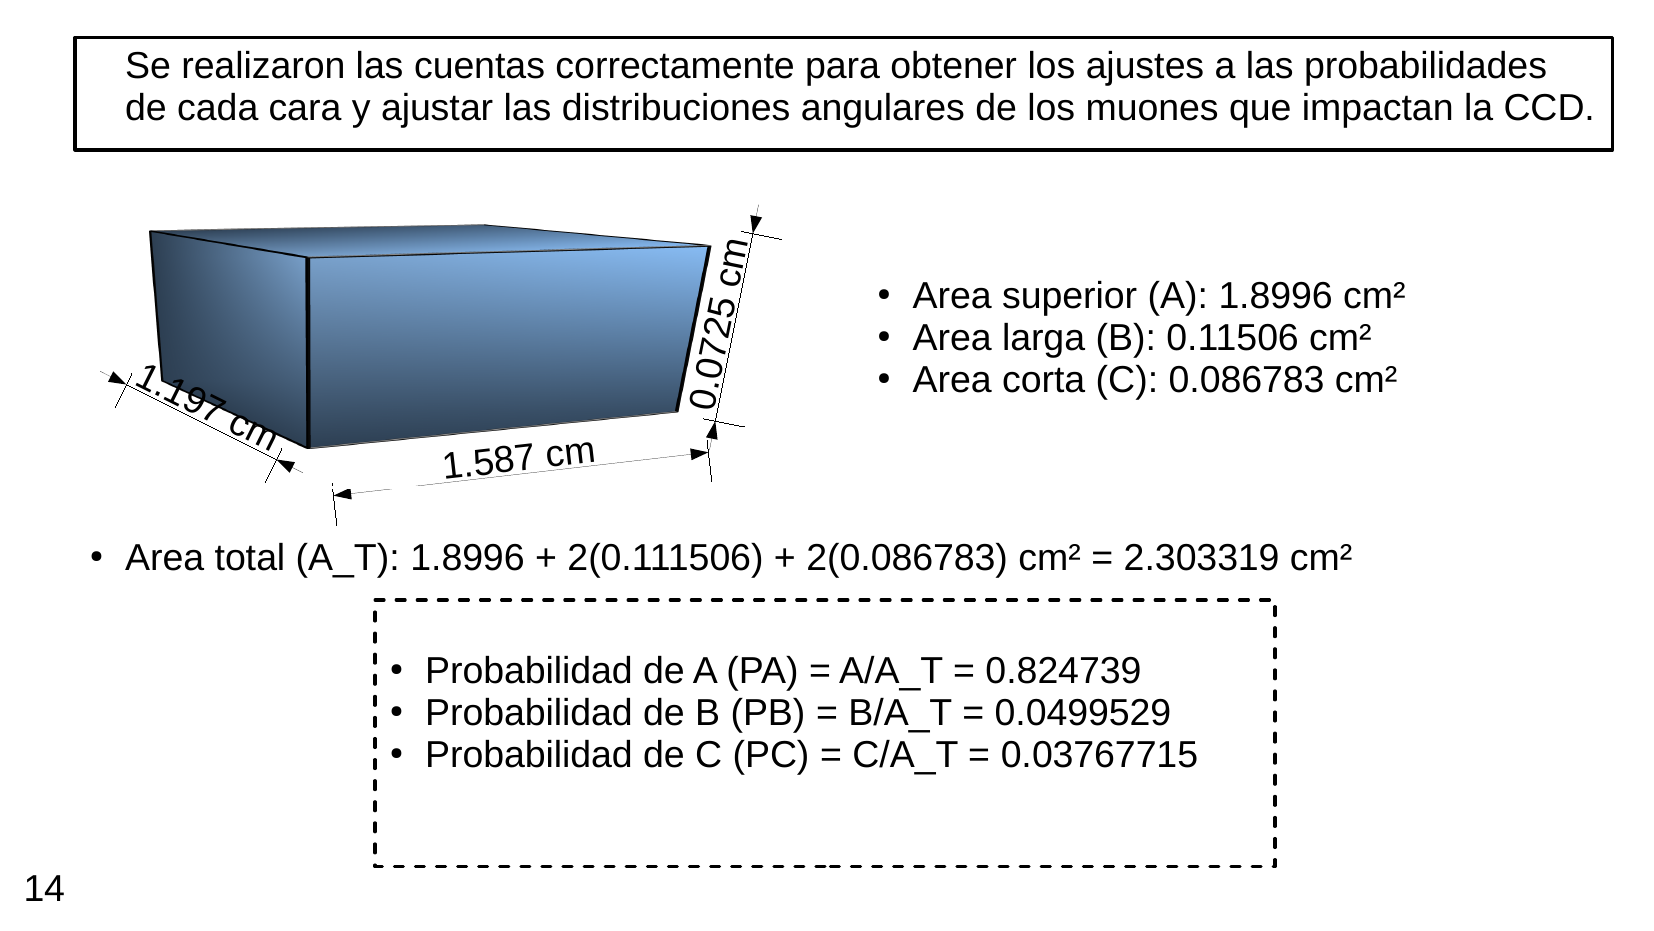

Se realizaron las cuentas correctamente para obtener los ajustes a las probabilidades de cada cara y ajustar las distribuciones angulares de los muones que impactan la CCD.
Area superior (A): 1.8996 cm²
Area larga (B): 0.11506 cm²
Area corta (C): 0.086783 cm²
Area total (A_T): 1.8996 + 2(0.111506) + 2(0.086783) cm² = 2.303319 cm²
Probabilidad de A (PA) = A/A_T = 0.824739
Probabilidad de B (PB) = B/A_T = 0.0499529
Probabilidad de C (PC) = C/A_T = 0.03767715